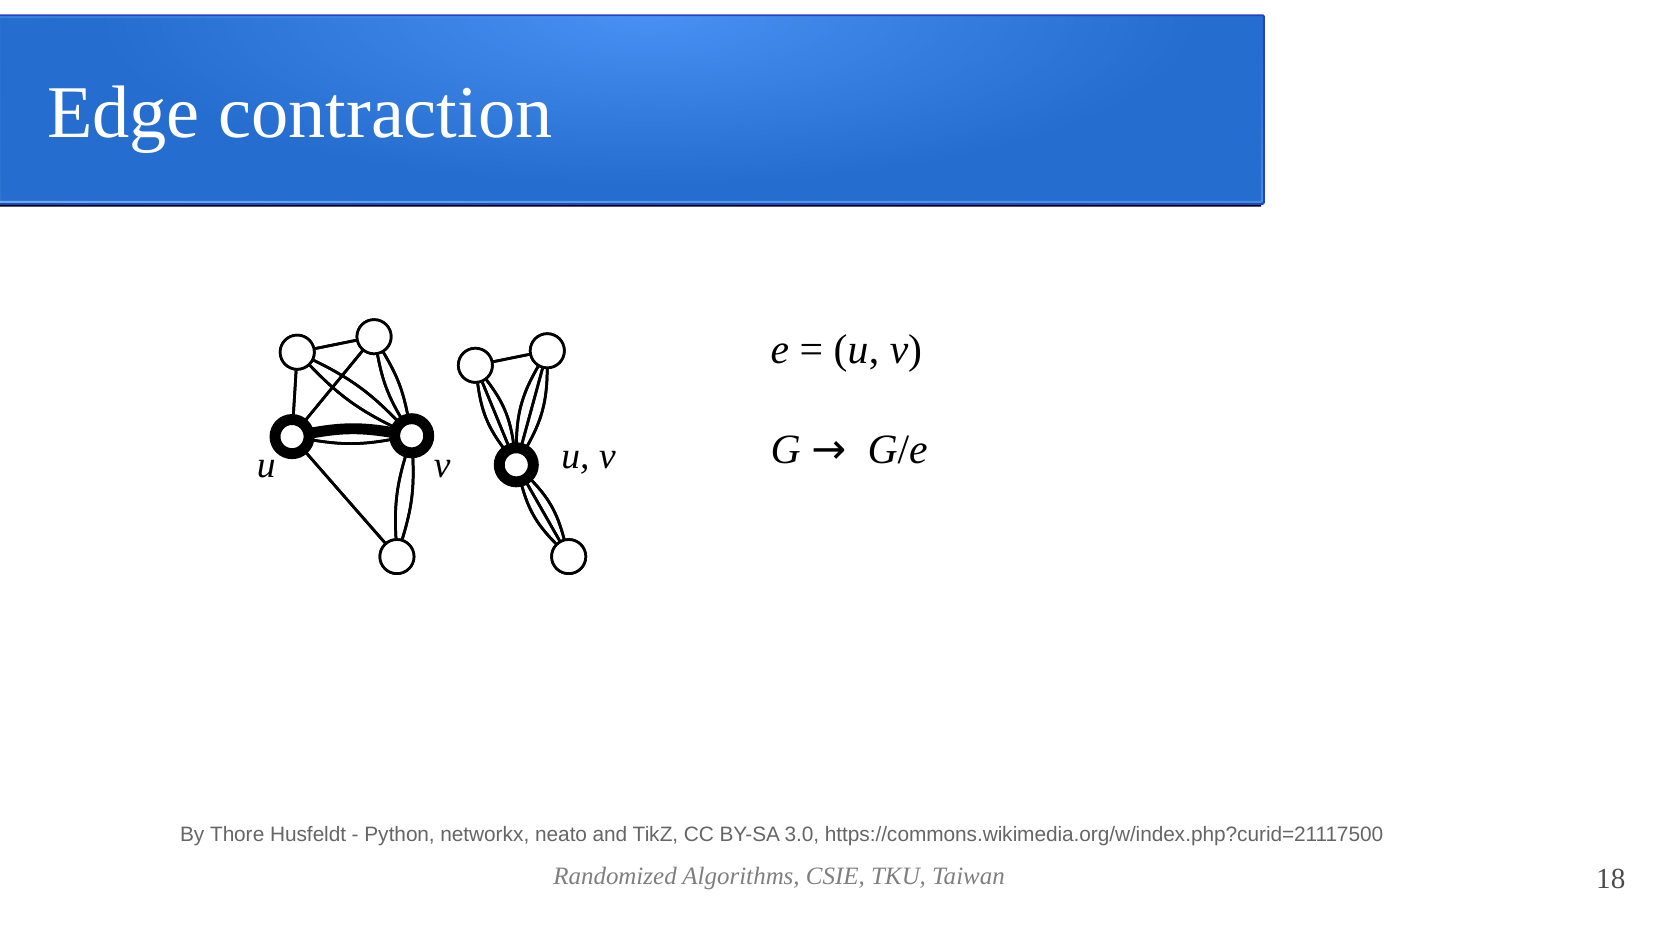

# Edge contraction
e = (u, v)
G → G/e
u, v
u
v
By Thore Husfeldt - Python, networkx, neato and TikZ, CC BY-SA 3.0, https://commons.wikimedia.org/w/index.php?curid=21117500
Randomized Algorithms, CSIE, TKU, Taiwan
18